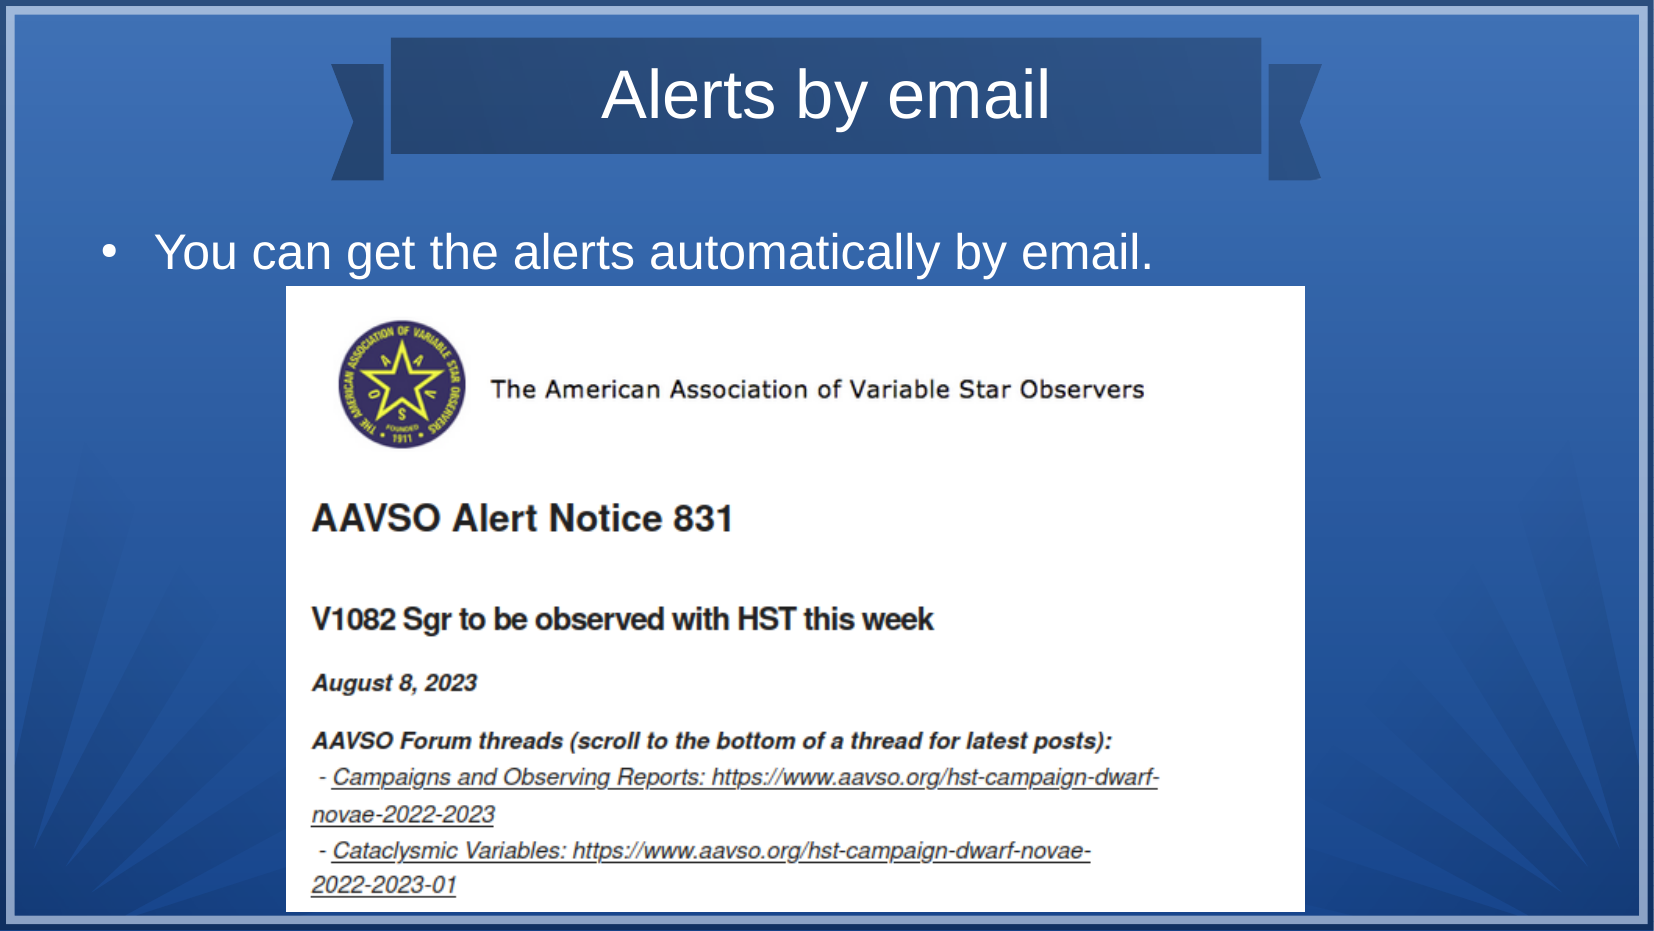

# Alerts by email
You can get the alerts automatically by email.